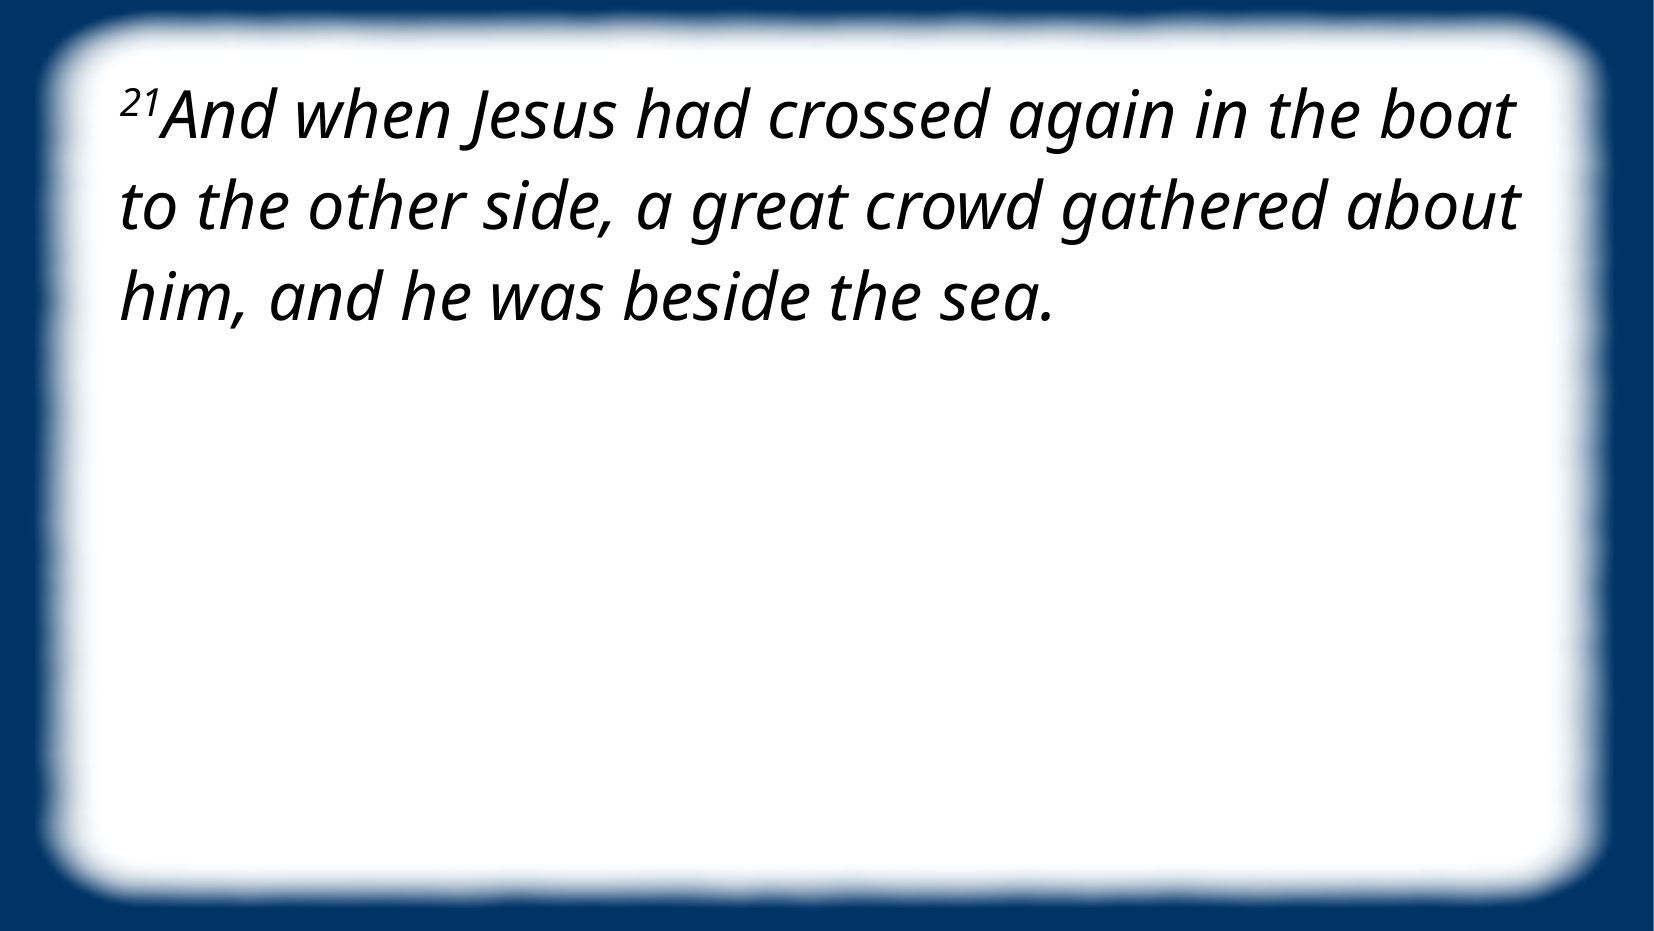

21And when Jesus had crossed again in the boat to the other side, a great crowd gathered about him, and he was beside the sea.